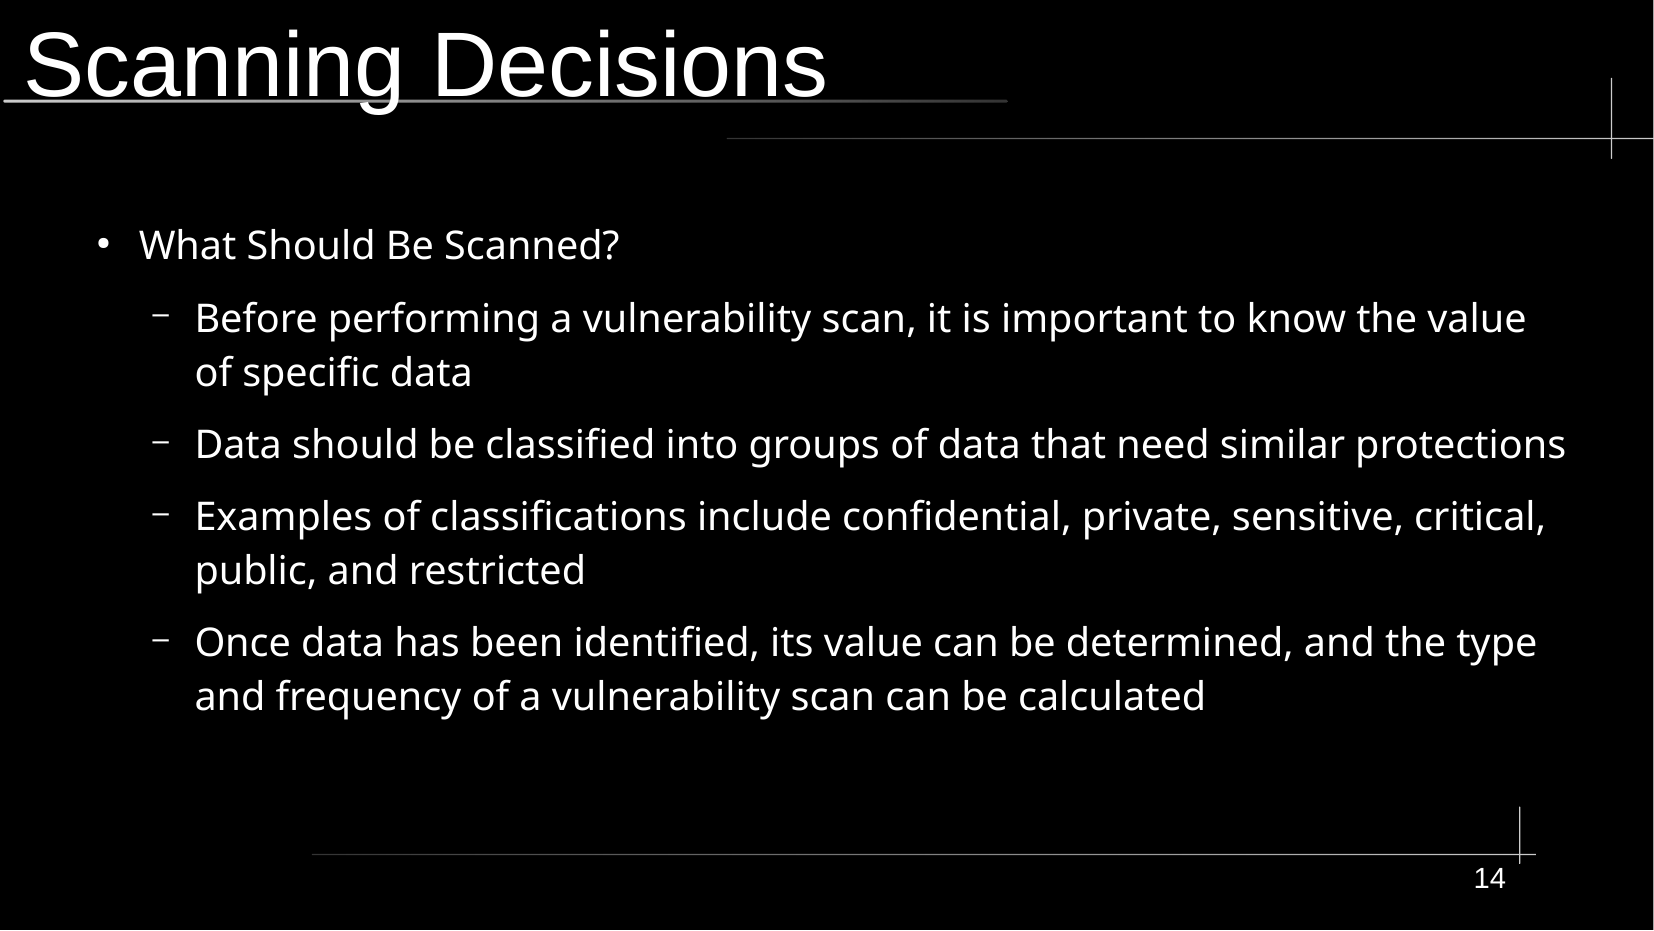

# Scanning Decisions
What Should Be Scanned?
Before performing a vulnerability scan, it is important to know the value of specific data
Data should be classified into groups of data that need similar protections
Examples of classifications include confidential, private, sensitive, critical, public, and restricted
Once data has been identified, its value can be determined, and the type and frequency of a vulnerability scan can be calculated
14